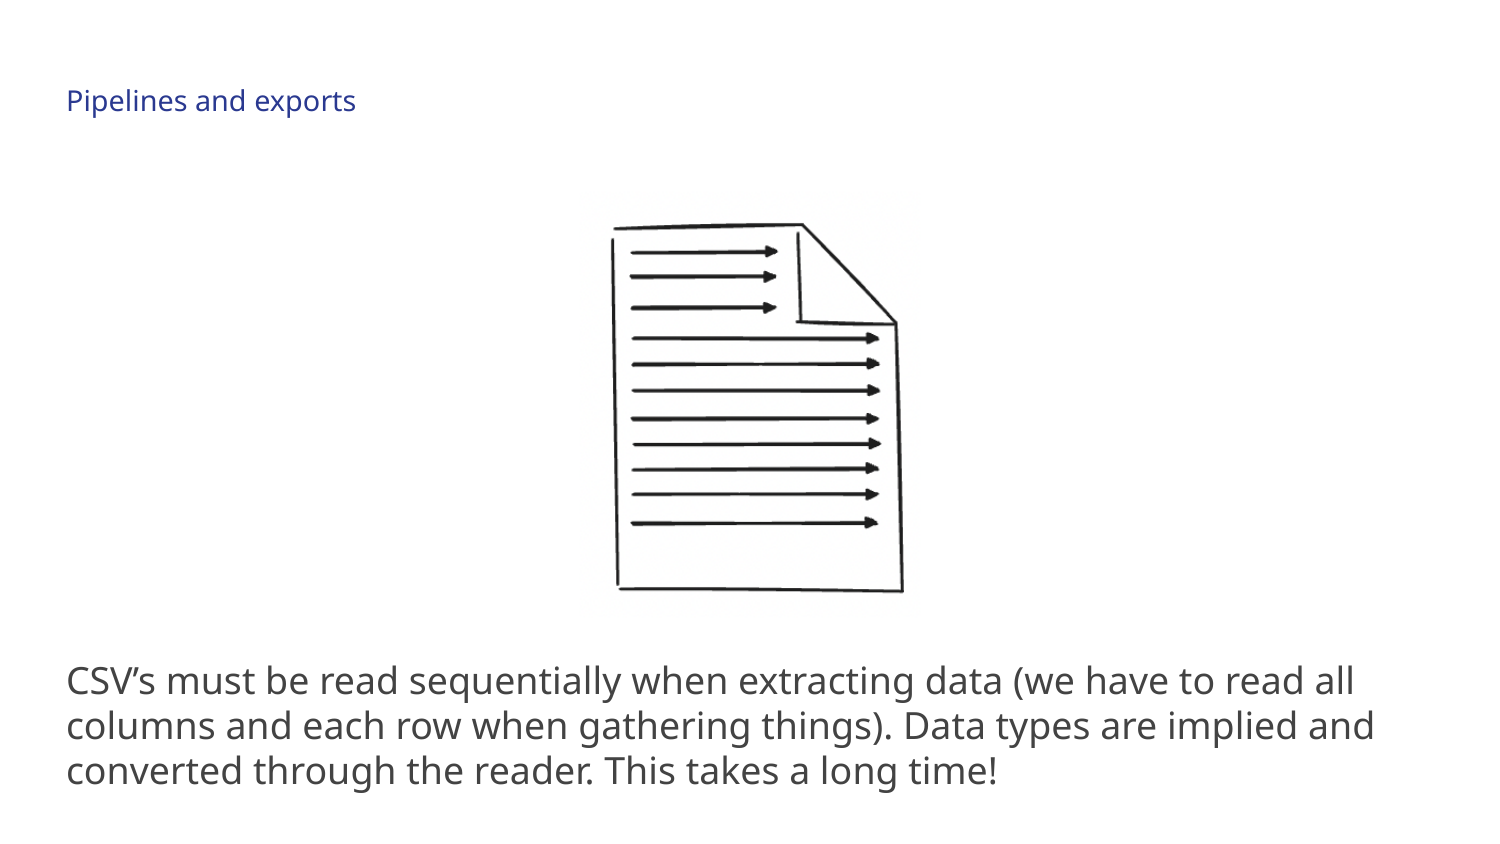

# Pipelines and exports
CSV’s must be read sequentially when extracting data (we have to read all columns and each row when gathering things). Data types are implied and converted through the reader. This takes a long time!